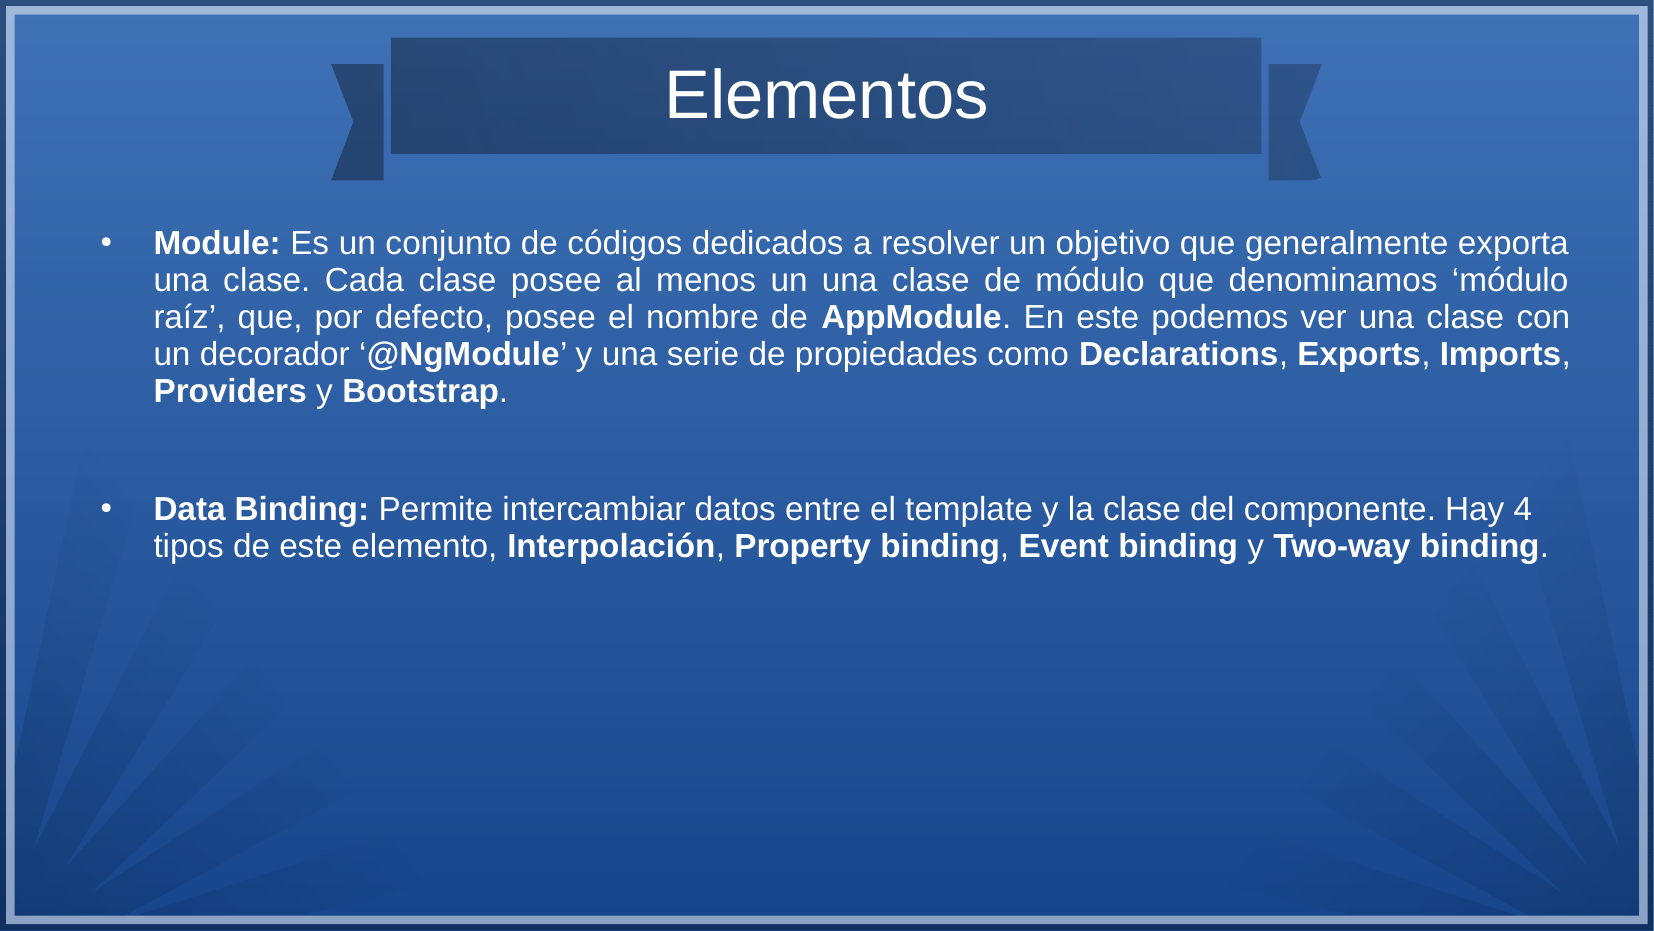

# Elementos
Module: Es un conjunto de códigos dedicados a resolver un objetivo que generalmente exporta una clase. Cada clase posee al menos un una clase de módulo que denominamos ‘módulo raíz’, que, por defecto, posee el nombre de AppModule. En este podemos ver una clase con un decorador ‘@NgModule’ y una serie de propiedades como Declarations, Exports, Imports, Providers y Bootstrap.
Data Binding: Permite intercambiar datos entre el template y la clase del componente. Hay 4 tipos de este elemento, Interpolación, Property binding, Event binding y Two-way binding.